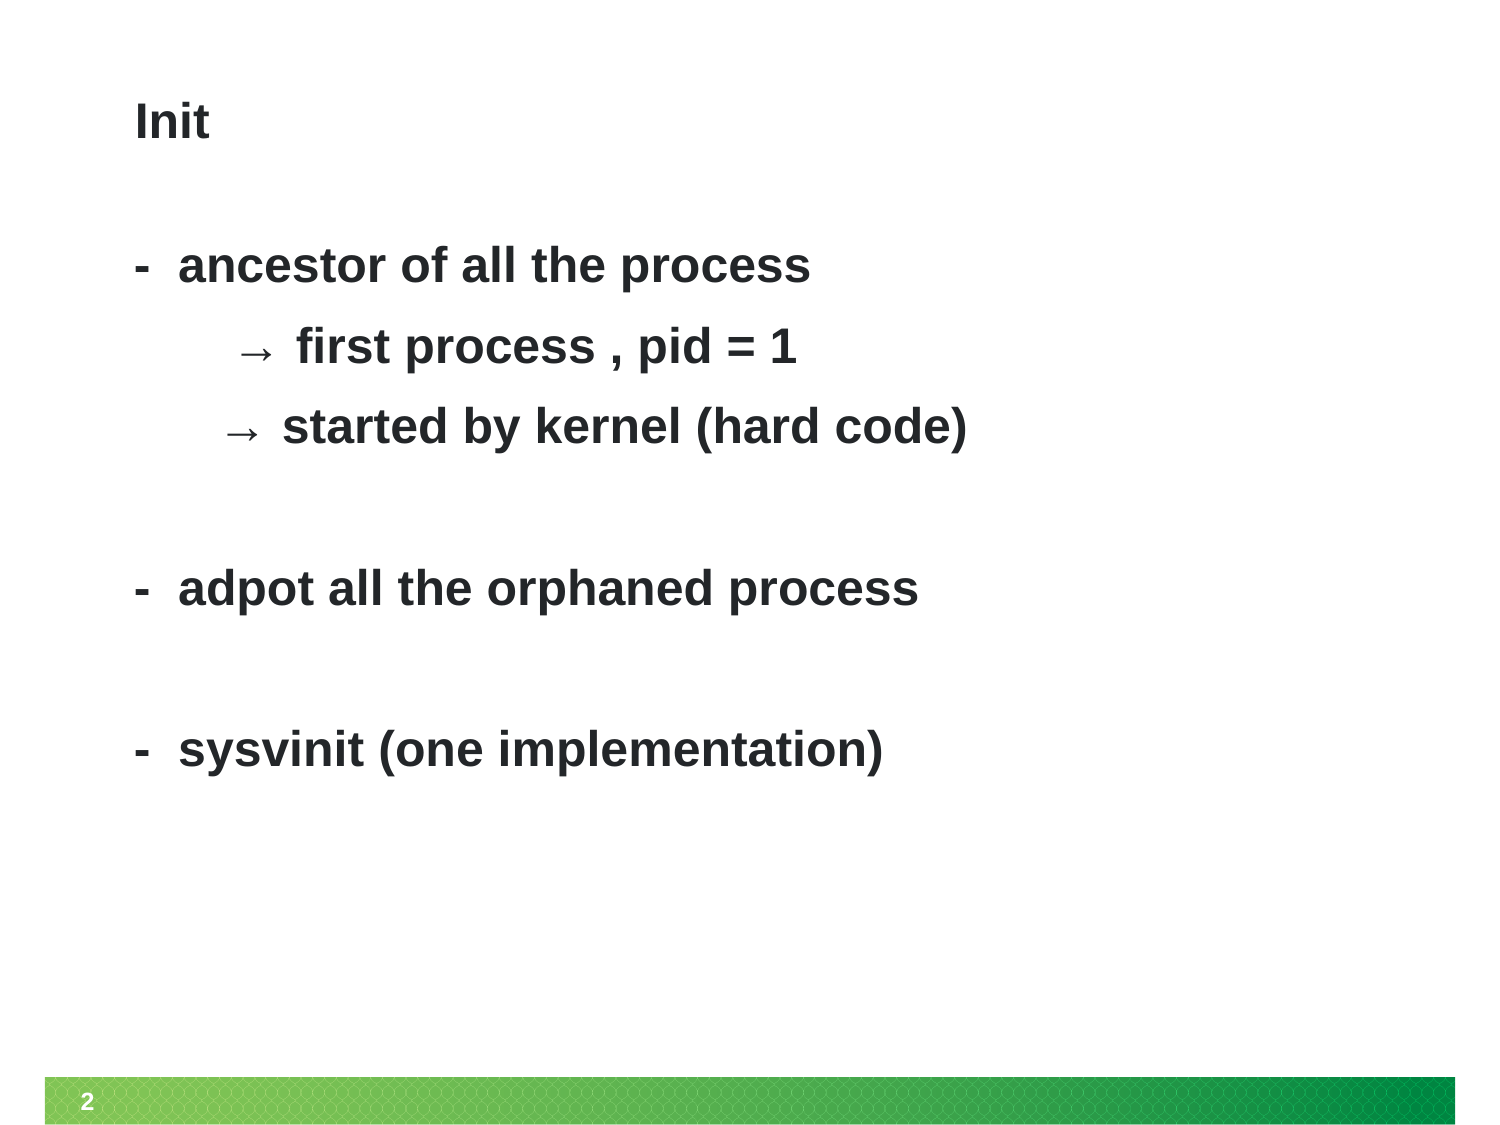

# Init
- ancestor of all the process
 → first process , pid = 1
 → started by kernel (hard code)
- adpot all the orphaned process
- sysvinit (one implementation)